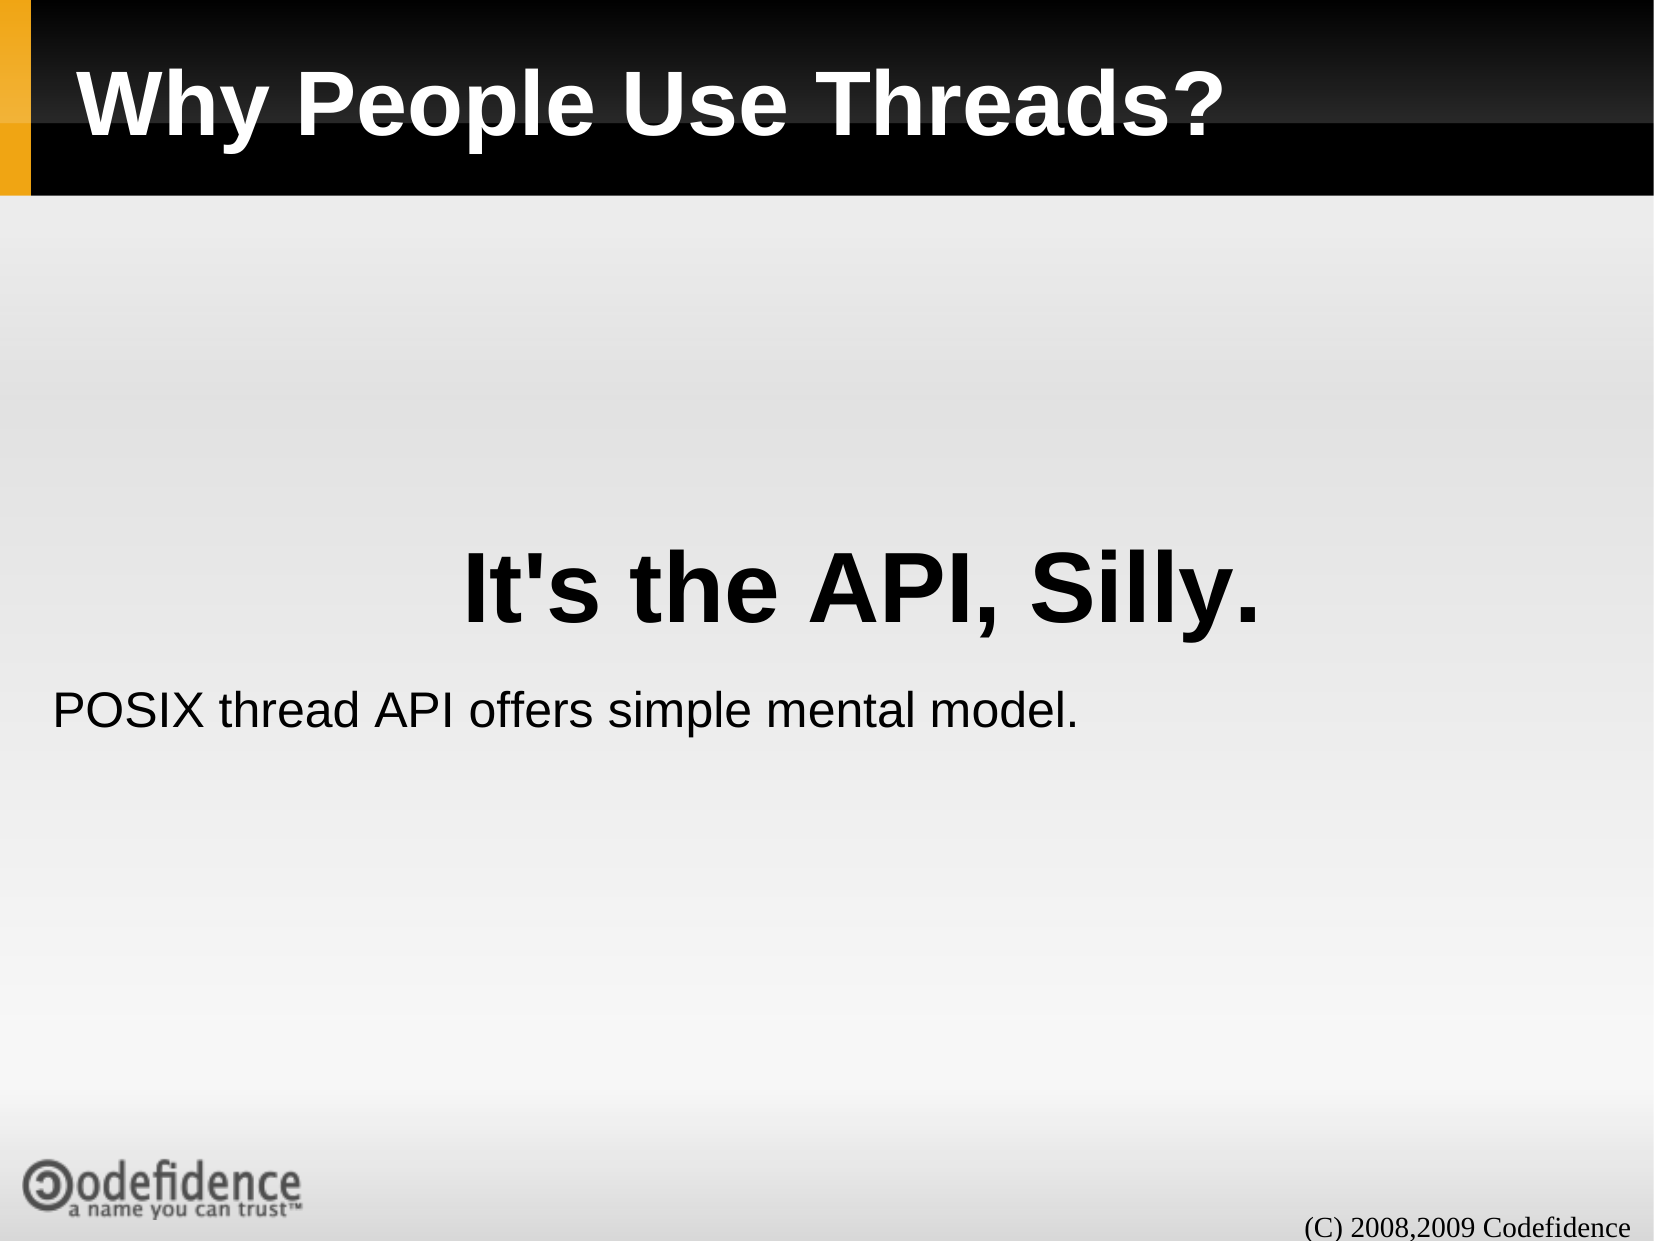

# Why People Use Threads?
It's the API, Silly.
POSIX thread API offers simple mental model.